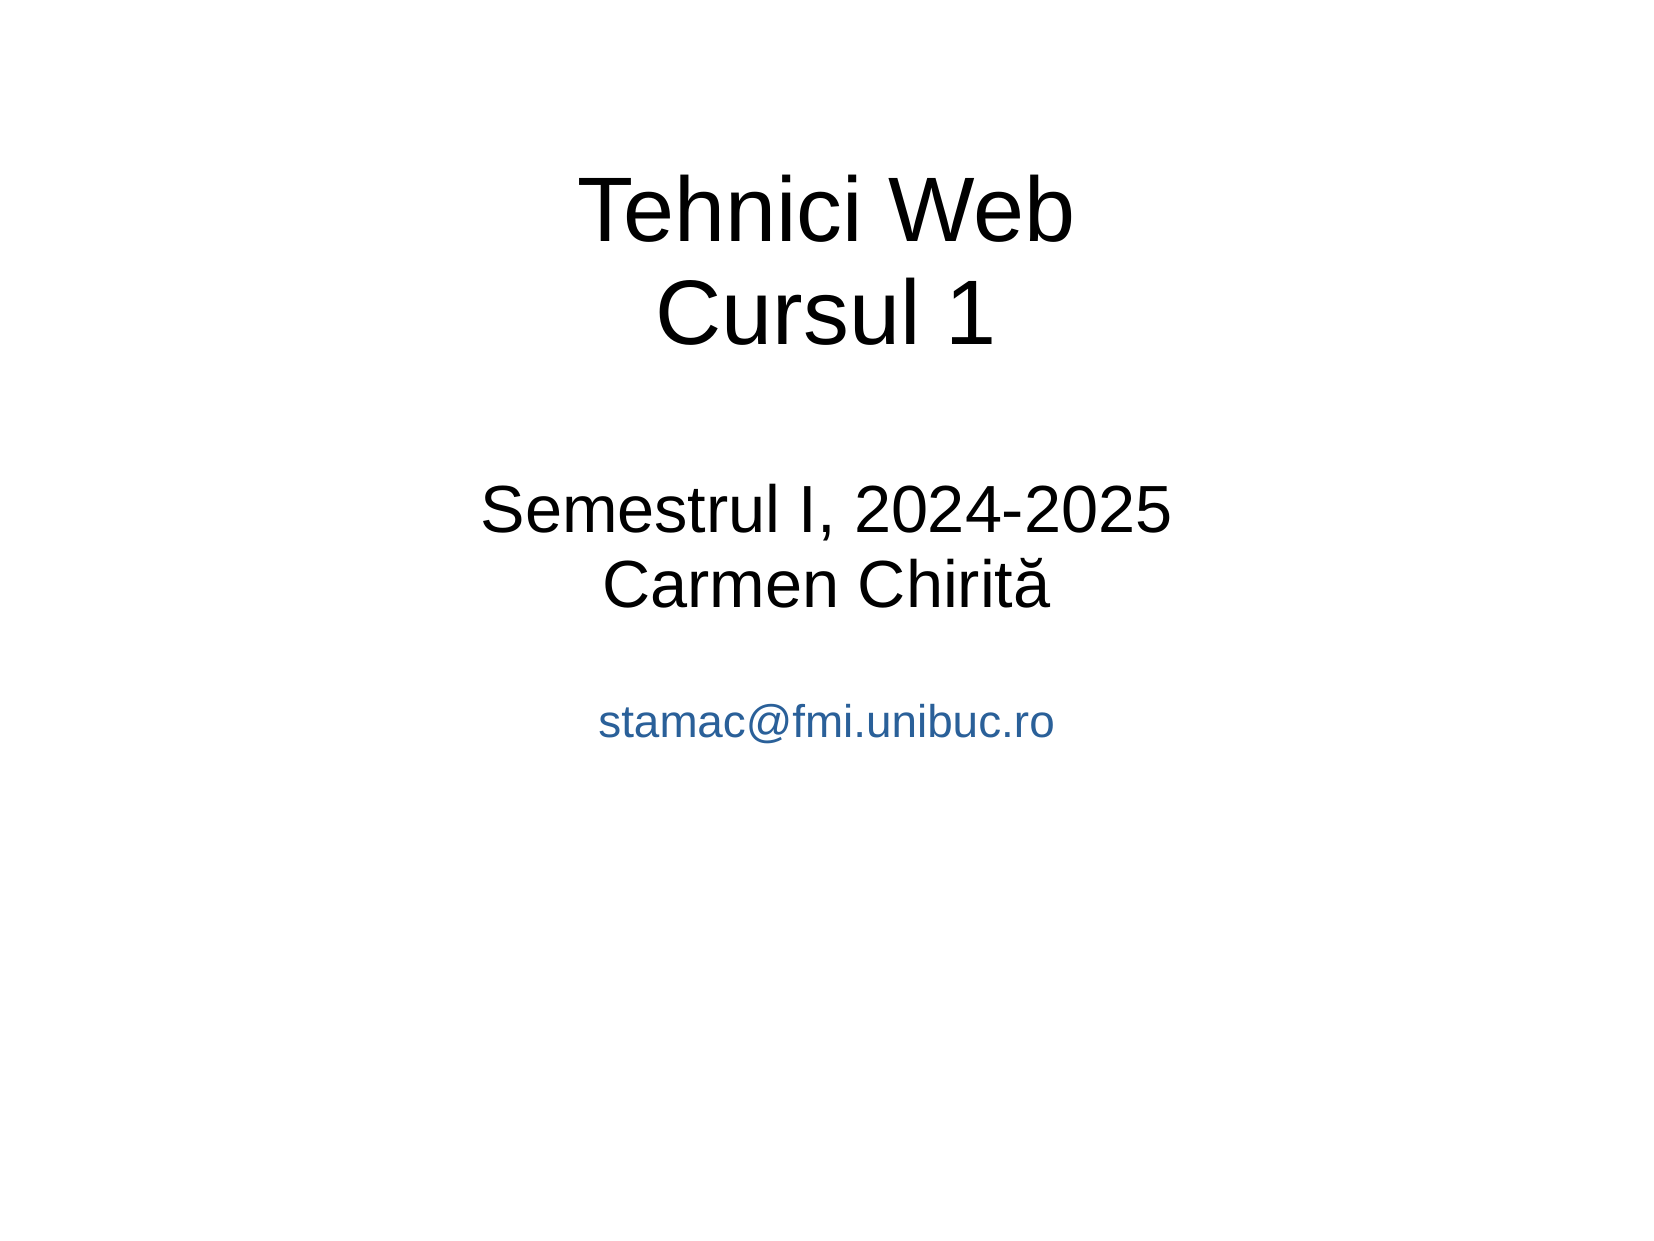

# Tehnici Web Cursul 1
Semestrul I, 2024-2025
Carmen Chirită
stamac@fmi.unibuc.ro